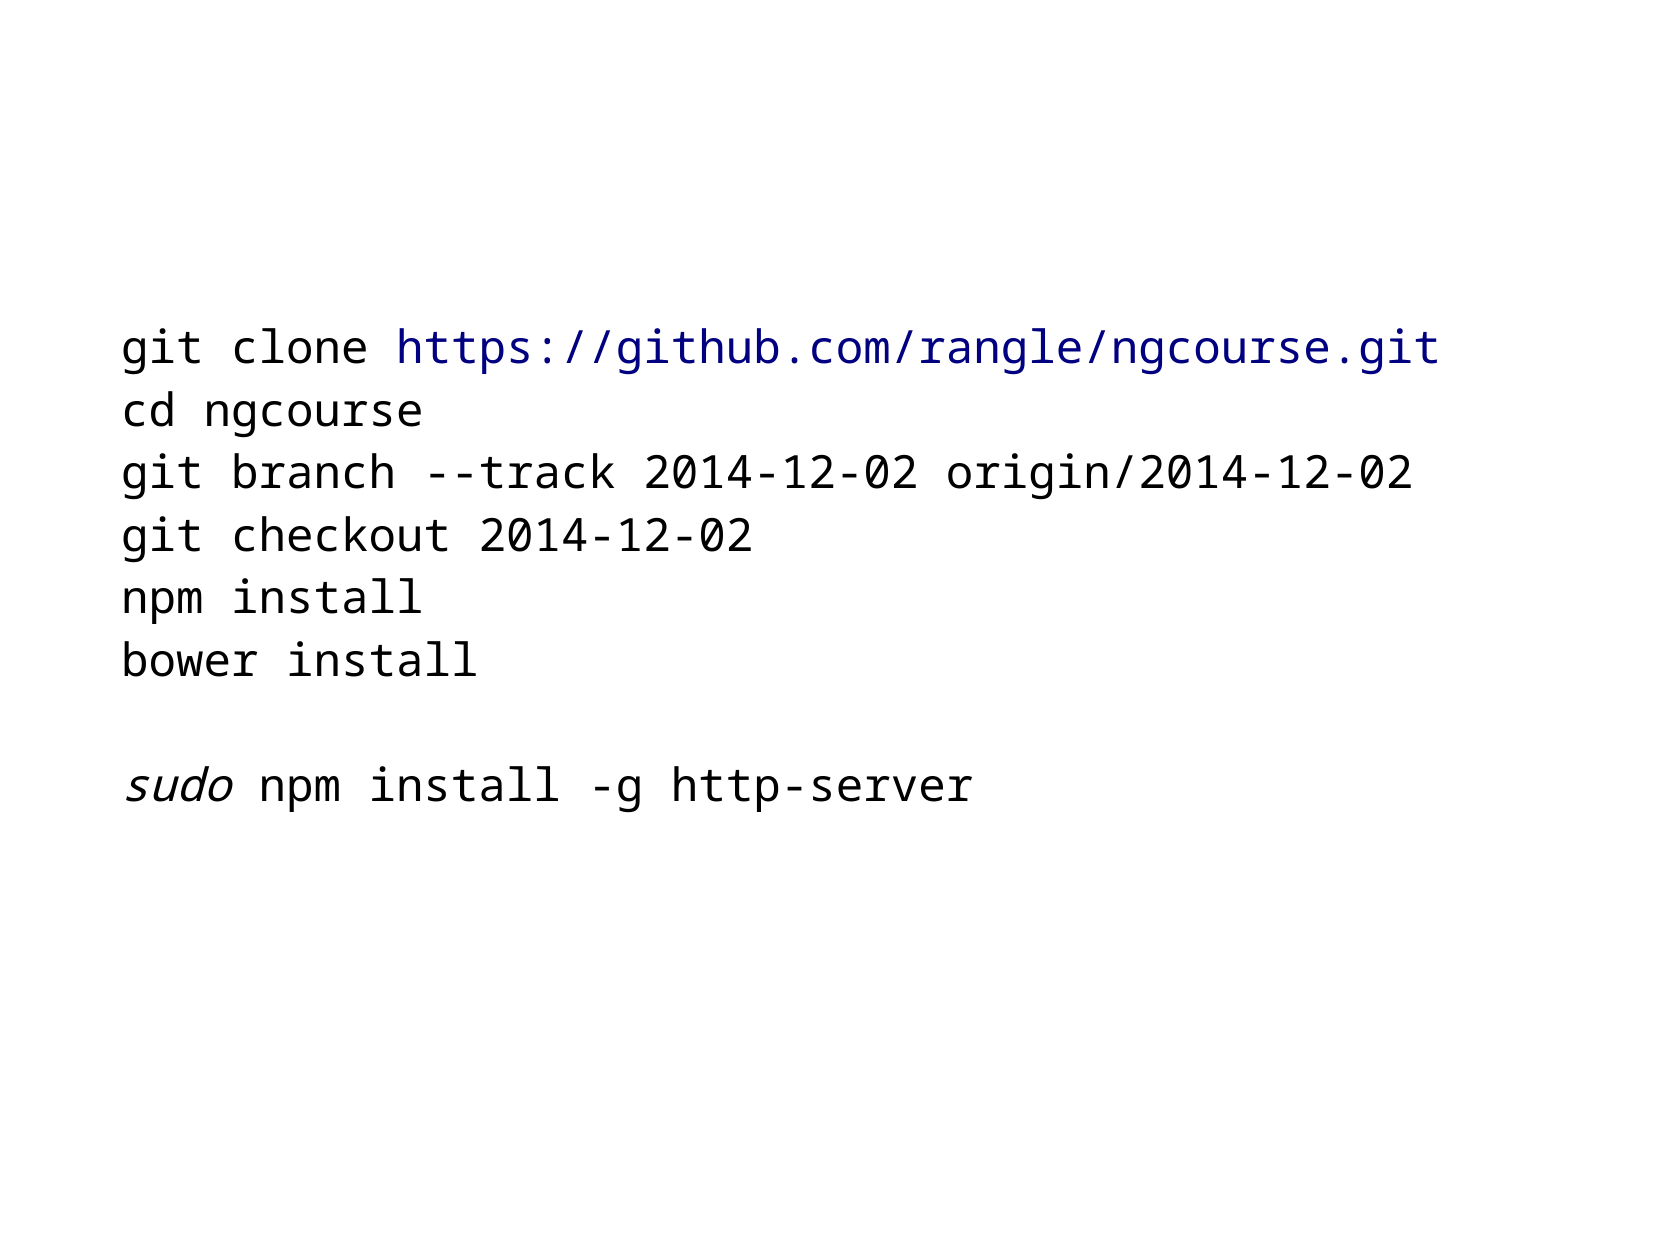

#
git clone https://github.com/rangle/ngcourse.git
cd ngcourse
git branch --track 2014-12-02 origin/2014-12-02
git checkout 2014-12-02
npm install
bower install
sudo npm install -g http-server